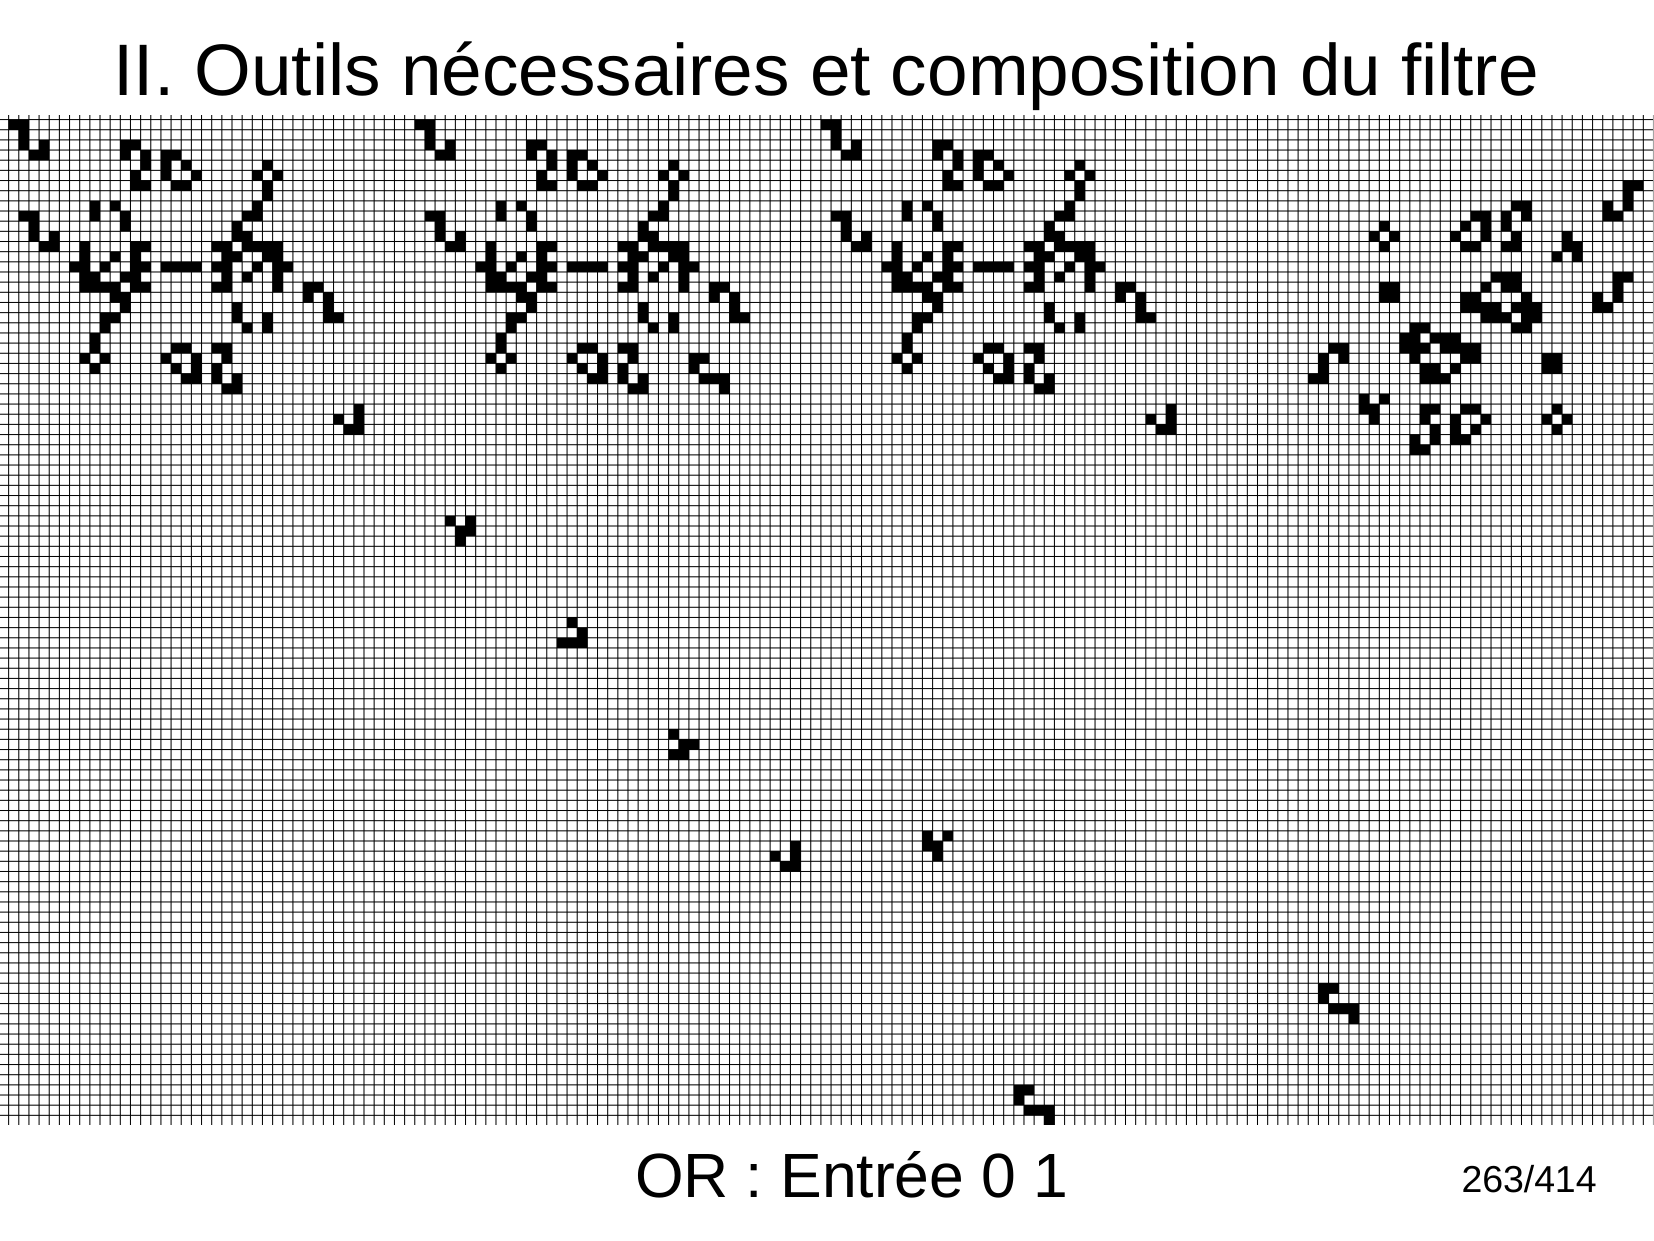

# II. Outils nécessaires et composition du filtre
OR : Entrée 0 1